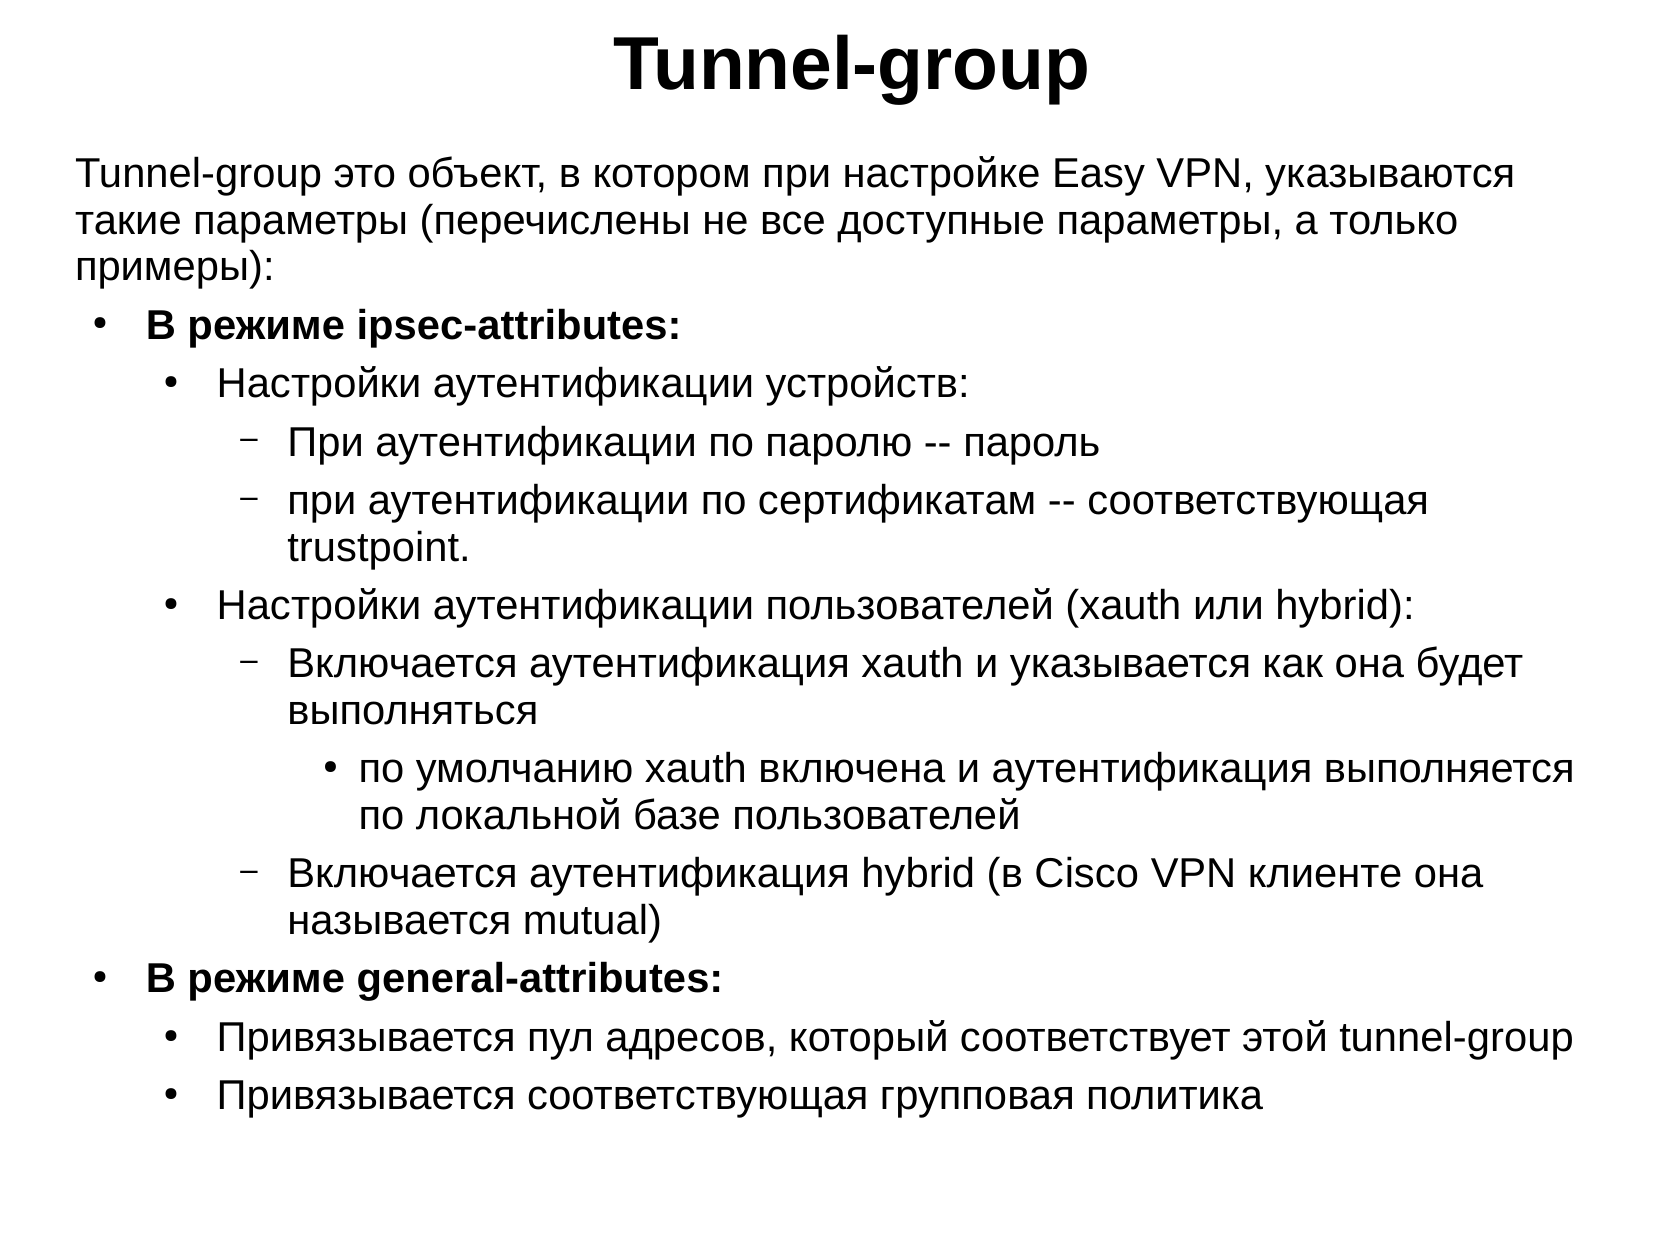

Tunnel-group
# Tunnel-group это объект, в котором при настройке Easy VPN, указываются такие параметры (перечислены не все доступные параметры, а только примеры):
В режиме ipsec-attributes:
Настройки аутентификации устройств:
При аутентификации по паролю -- пароль
при аутентификации по сертификатам -- соответствующая trustpoint.
Настройки аутентификации пользователей (xauth или hybrid):
Включается аутентификация xauth и указывается как она будет выполняться
по умолчанию xauth включена и аутентификация выполняется по локальной базе пользователей
Включается аутентификация hybrid (в Cisco VPN клиенте она называется mutual)
В режиме general-attributes:
Привязывается пул адресов, который соответствует этой tunnel-group
Привязывается соответствующая групповая политика